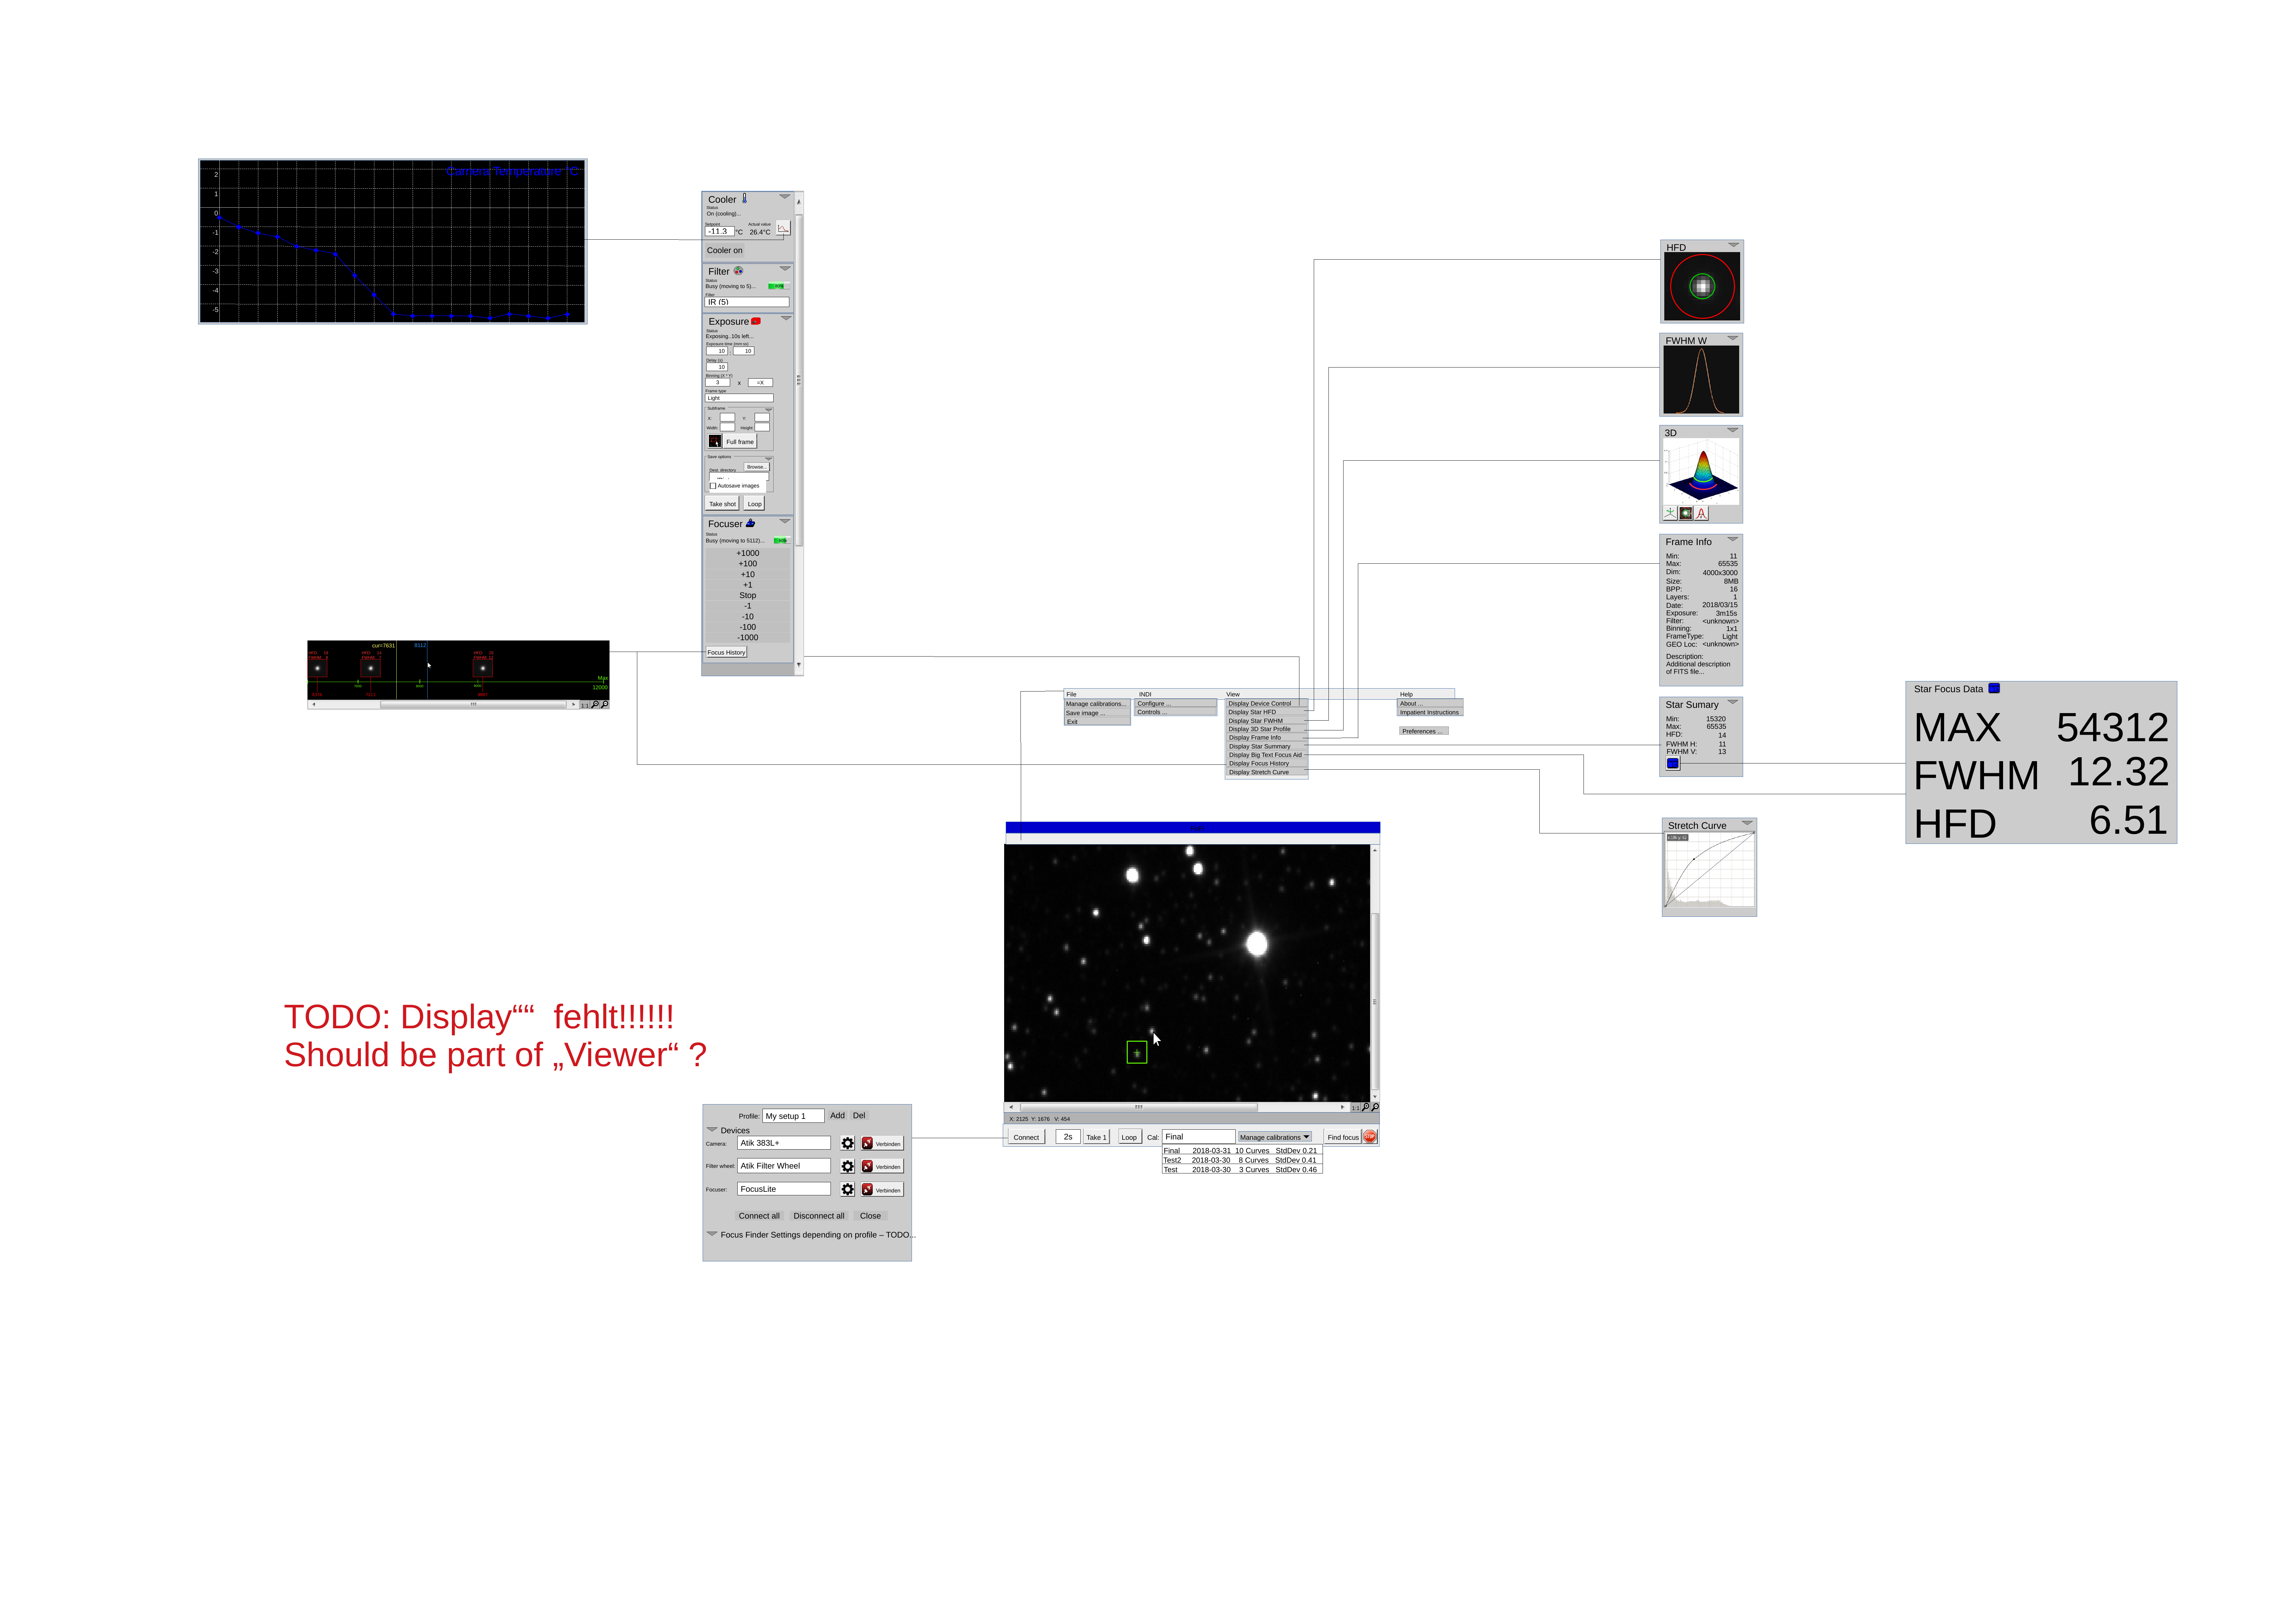

Camera Temperature °C
2
1
0
-1
-2
-3
-4
-5
Cooler
Status
On (cooling)...
Setpoint
Actual value
°C
26.4°C
Filter
Status
Busy (moving to 5)...
80%
Filter
Focuser
Status
Busy (moving to 5112)...
80%
Focus History
HFD
Exposure
Status
Exposing..10s left...
Exposure time (mm:ss)
:
Delay (s)
Binning (X * Y)
x
Frame type
Subframe
X:
Y:
Width:
Height:
Full frame
Save options
Browse...
Dest. directory
Take shot
Loop
FWHM W
3D
Frame Info
Min:
11
Max:
65535
Dim:
4000x3000
Size:
8MB
BPP:
16
Layers:
1
2018/03/15
Date:
Exposure:
3m15s
Filter:
<unknown>
Binning:
1x1
FrameType:
Light
<unknown>
GEO Loc:
Description:
Additional description
of FITS file...
cur=7631
8112
HFD: 19
FWHM: 8
6376
HFD: 14
FWHM: 7
7211
HFD: 25
FWHM: 12
9087
Max
9000
8000
7000
12000
1:1
Star Focus Data
MAX
54312
12.32
FWHM
6.51
HFD
File
View
INDI
Help
Configure ...
Display Device Control
About ...
Manage calibrations...
Controls ...
Display Star HFD
Impatient Instructions
Save image ...
Display Star FWHM
Exit
Display 3D Star Profile
Preferences ...
Display Frame Info
Display Star Summary
Display Big Text Focus Aid
Display Focus History
Star Sumary
Min:
15320
Max:
65535
HFD:
14
FWHM H:
11
FWHM V:
13
Display Stretch Curve
Stretch Curve
FoFi
1:1
X: 2125 Y: 1676 V: 454
Loop
Manage calibrations
Connect
Take 1
Find focus
Cal:
Final 2018-03-31 10 Curves StdDev 0.21
Test2 2018-03-30 8 Curves StdDev 0.41
Test 2018-03-30 3 Curves StdDev 0.46
TODO: Display““ fehlt!!!!!!
Should be part of „Viewer“ ?
Camera:
Filter wheel:
Focuser:
Profile:
Devices
Verbinden
Verbinden
Verbinden
Focus Finder Settings depending on profile – TODO...